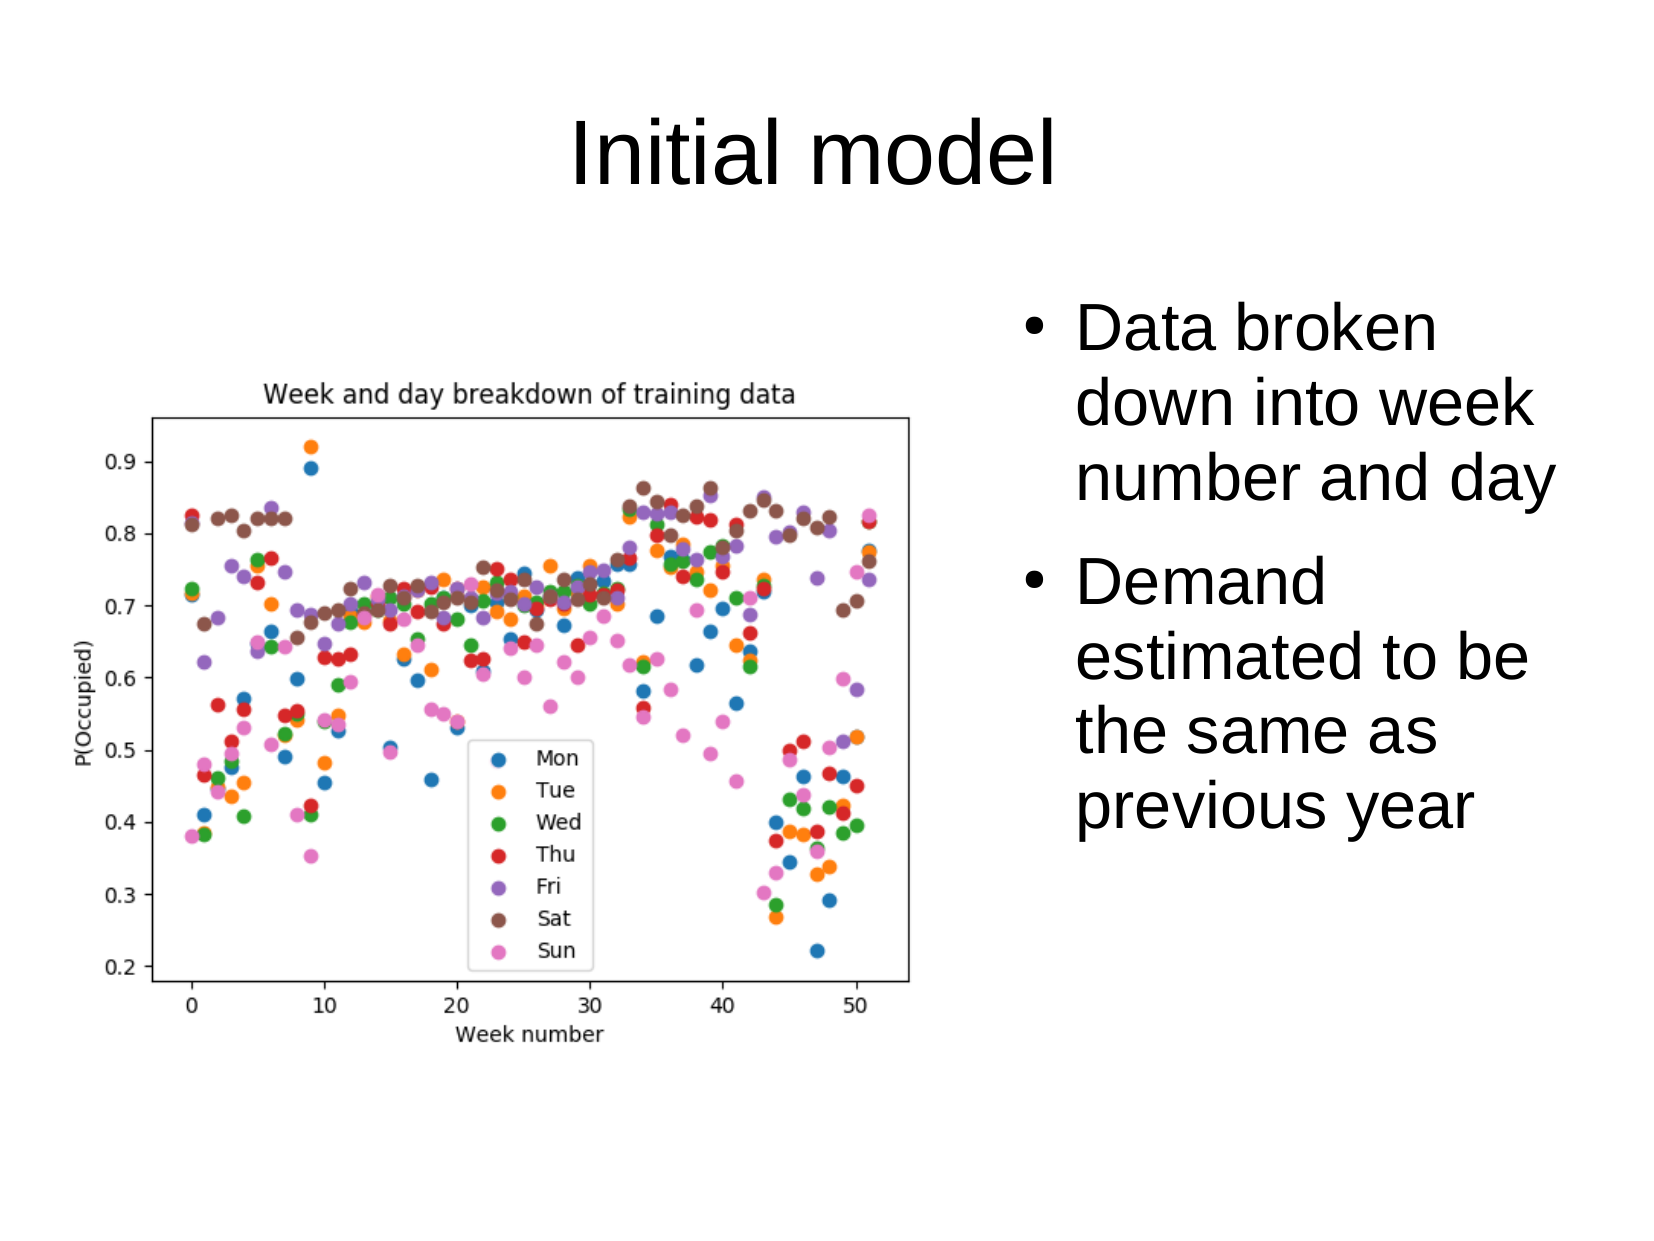

# Initial model
Data broken down into week number and day
Demand estimated to be the same as previous year